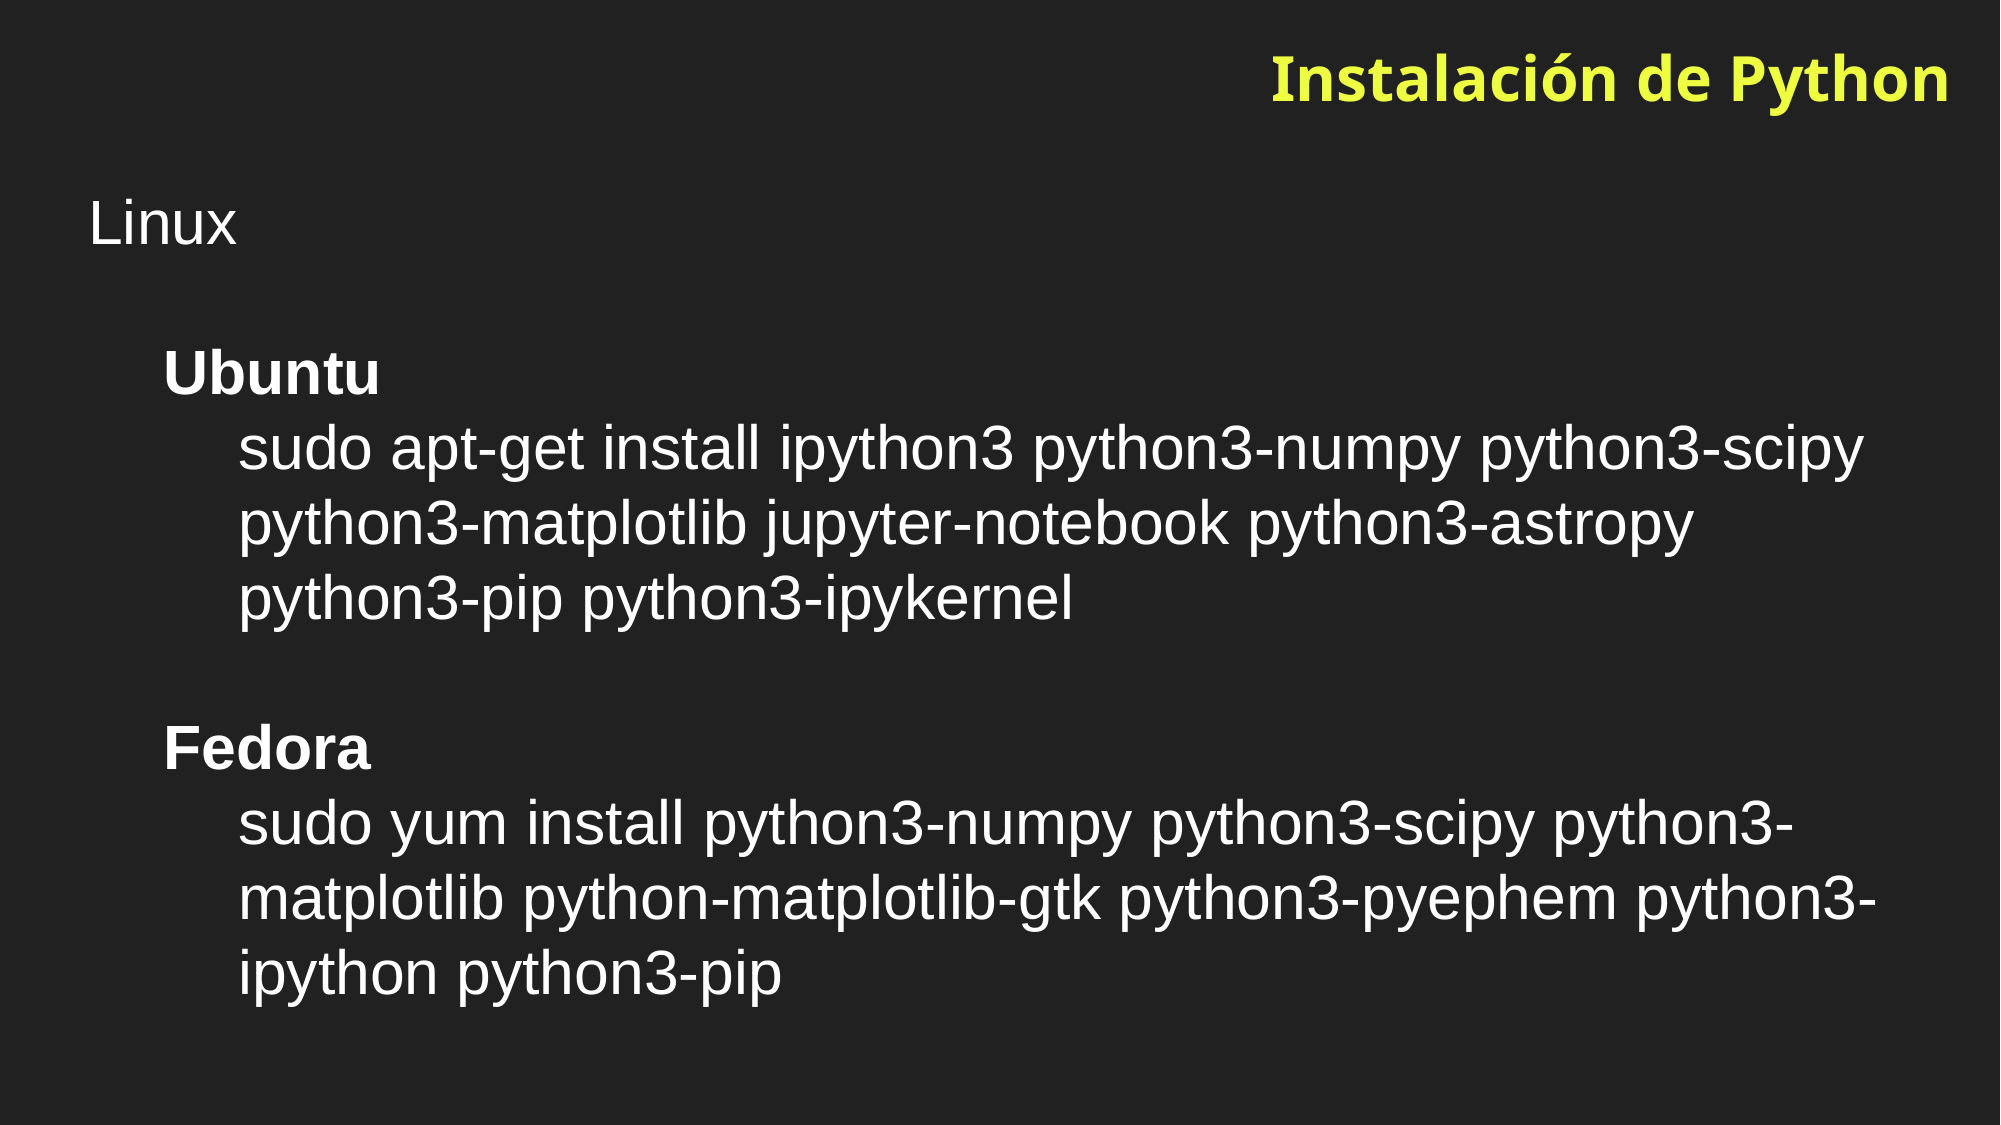

# Instalación de Python
Linux
	Ubuntu
sudo apt-get install ipython3 python3-numpy python3-scipy python3-matplotlib jupyter-notebook python3-astropy python3-pip python3-ipykernel
	Fedora
sudo yum install python3-numpy python3-scipy python3-matplotlib python-matplotlib-gtk python3-pyephem python3-ipython python3-pip